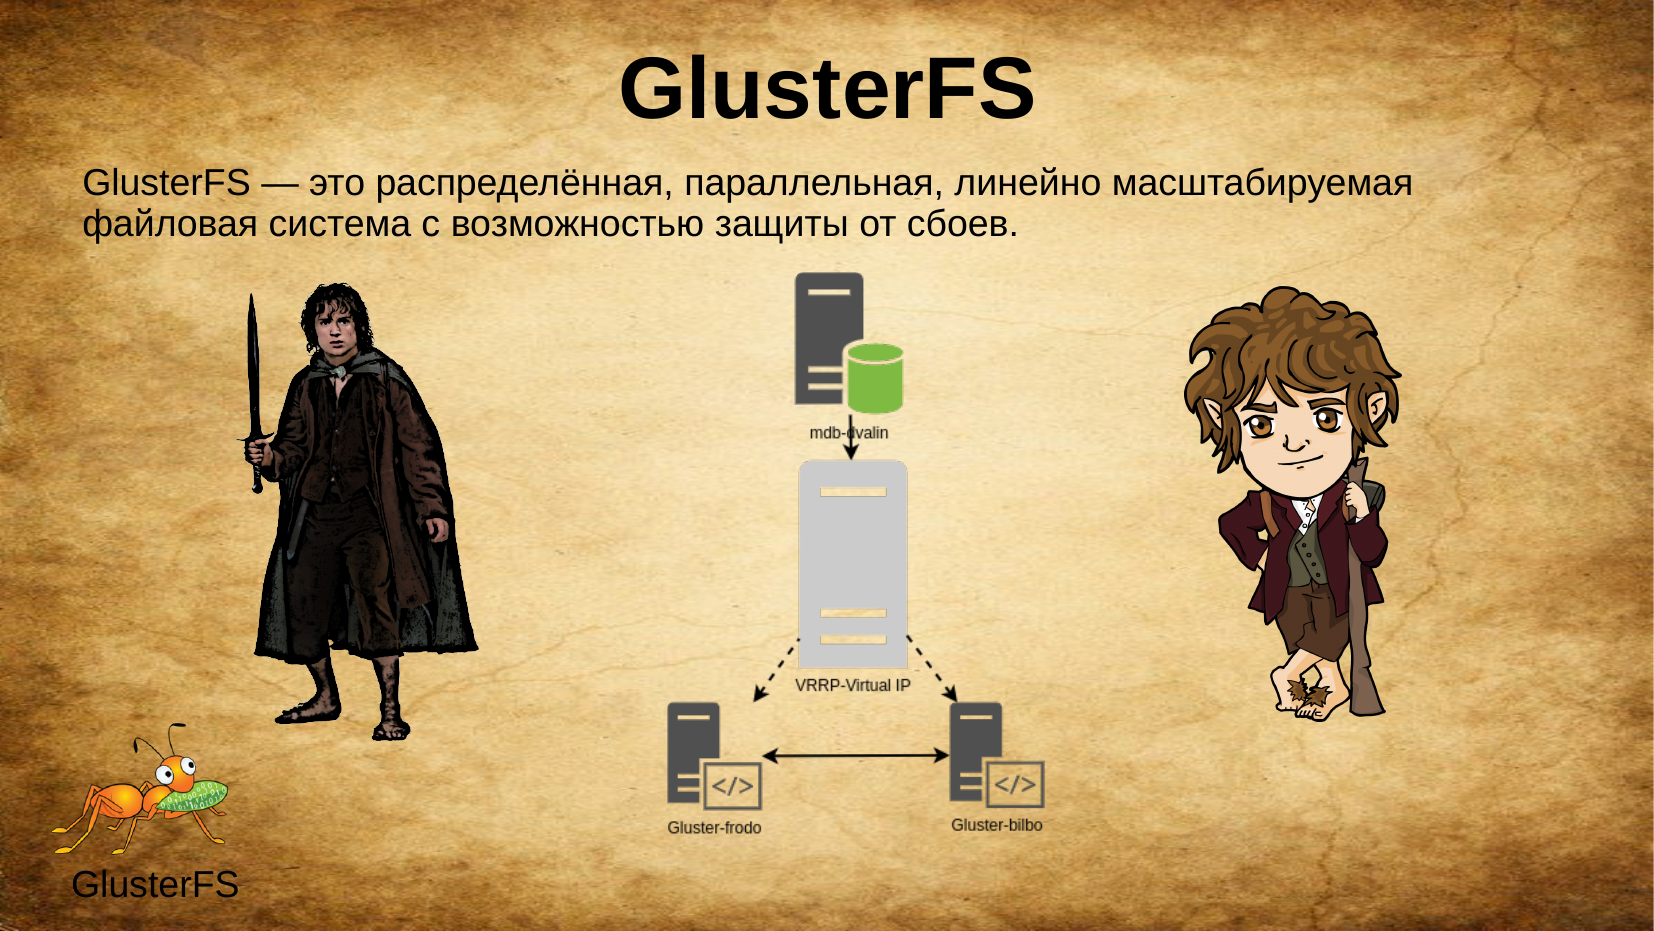

GlusterFS
GlusterFS — это распределённая, параллельная, линейно масштабируемая
файловая система с возможностью защиты от сбоев.
GlusterFS